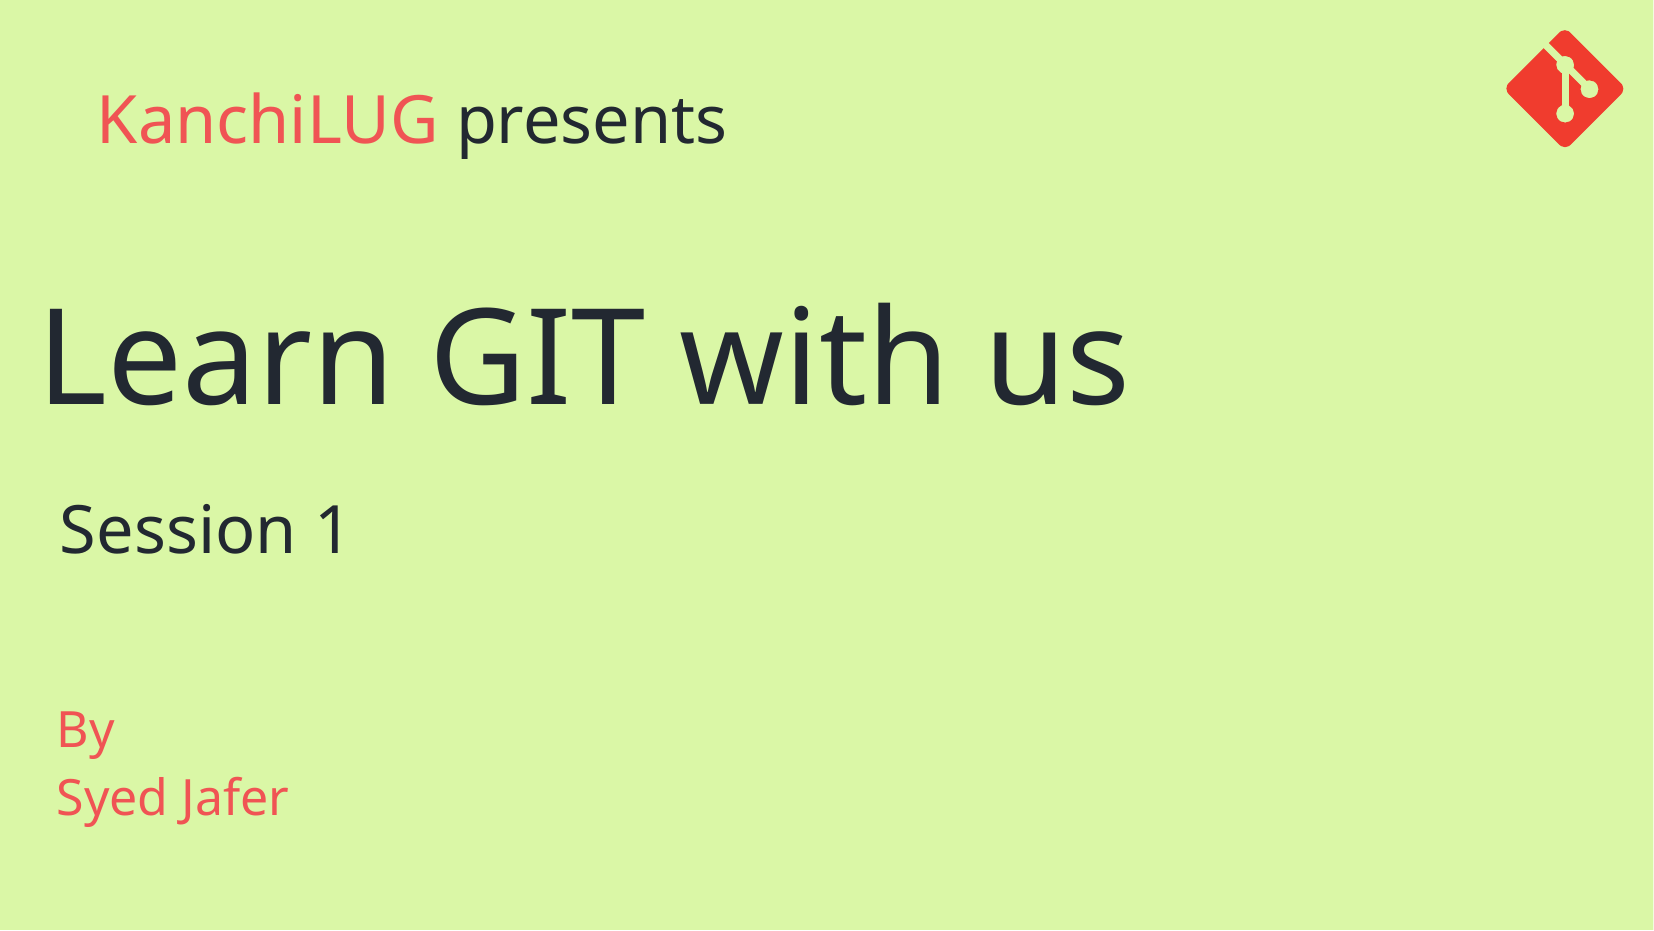

# KanchiLUG presents
Learn GIT with us
Session 1
By
Syed Jafer